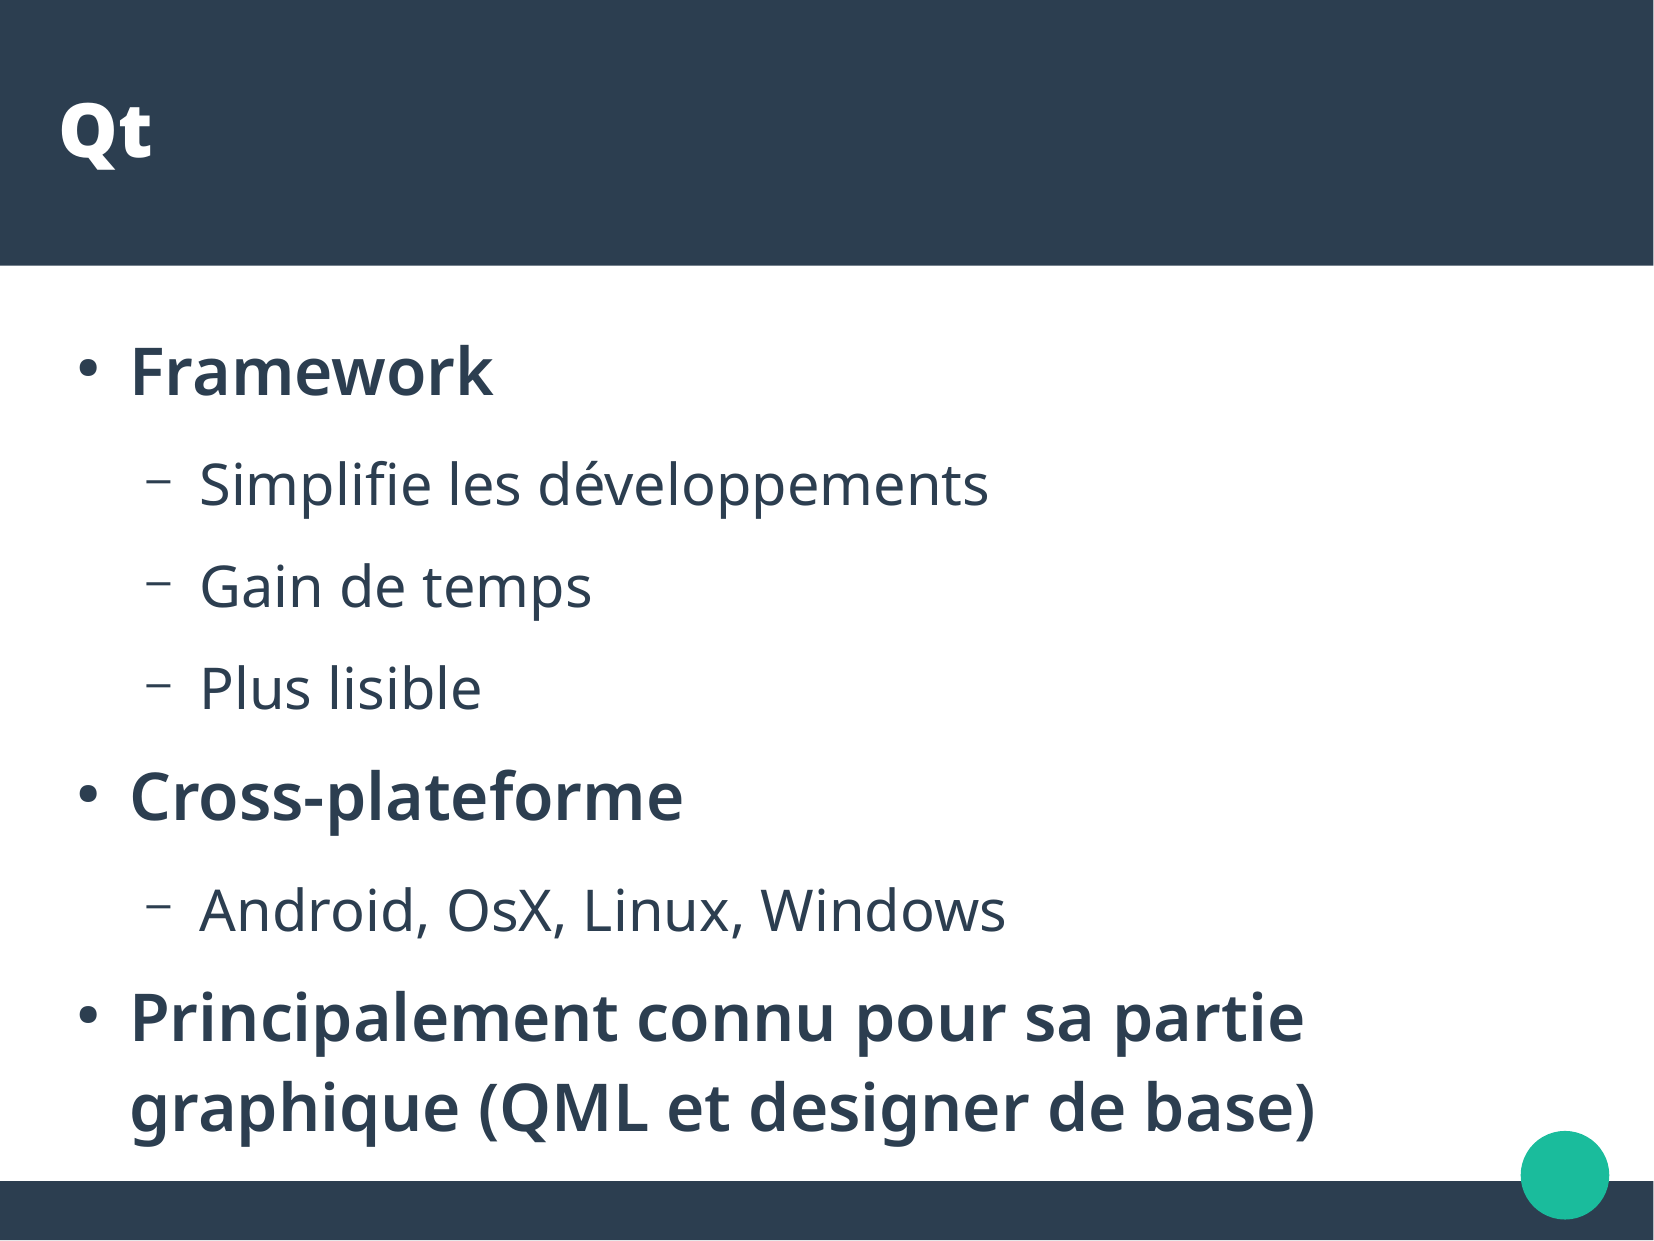

# Qt
Framework
Simplifie les développements
Gain de temps
Plus lisible
Cross-plateforme
Android, OsX, Linux, Windows
Principalement connu pour sa partie graphique (QML et designer de base)